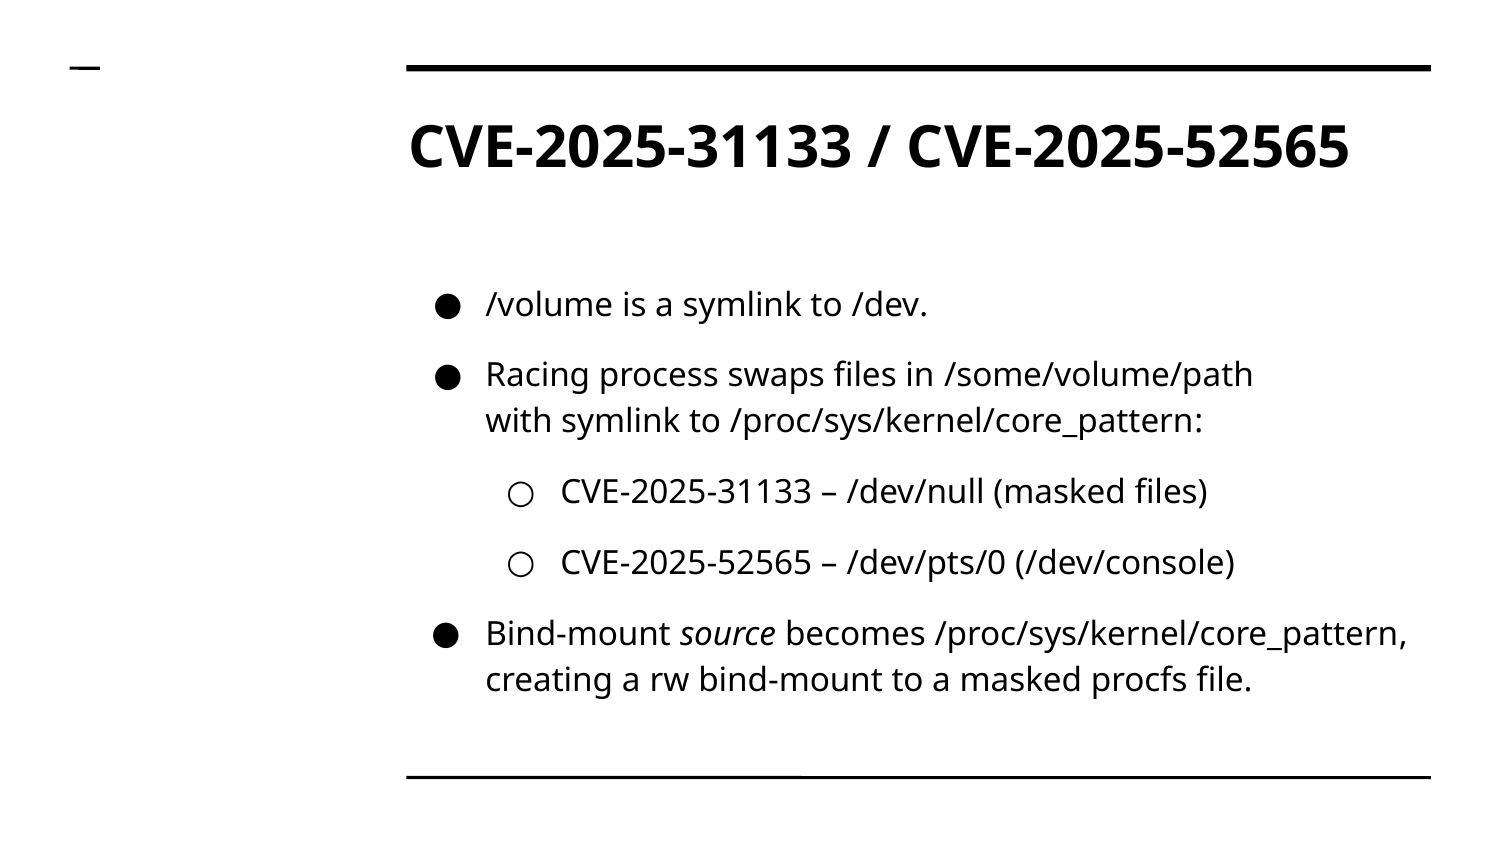

# CVE-2025-31133 / CVE-2025-52565
/volume is a symlink to /dev.
Racing process swaps files in /some/volume/path
with symlink to /proc/sys/kernel/core_pattern:
CVE-2025-31133 – /dev/null (masked files)
CVE-2025-52565 – /dev/pts/0 (/dev/console)
Bind-mount source becomes /proc/sys/kernel/core_pattern, creating a rw bind-mount to a masked procfs file.